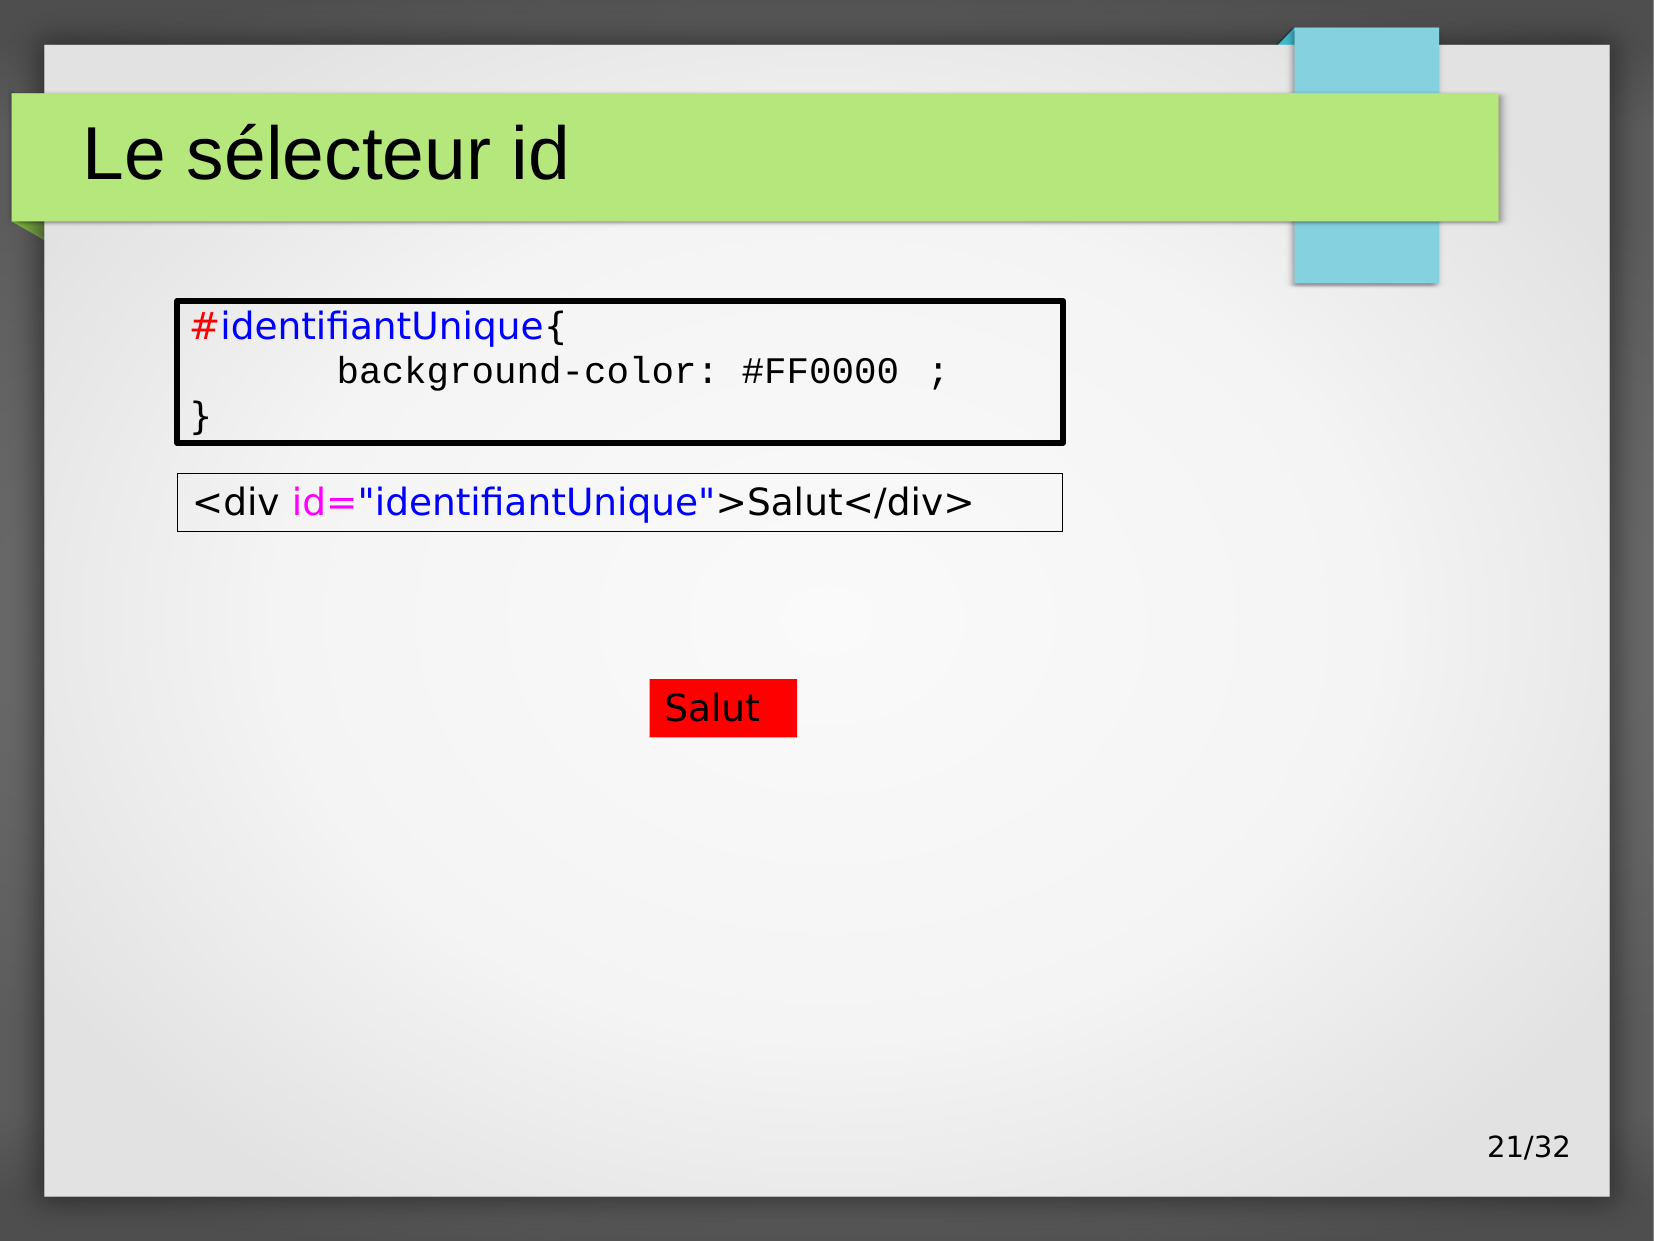

# Le sélecteur id
#identifiantUnique{
		background-color: #FF0000	;
}
<div id="identifiantUnique">Salut</div>
Salut
21